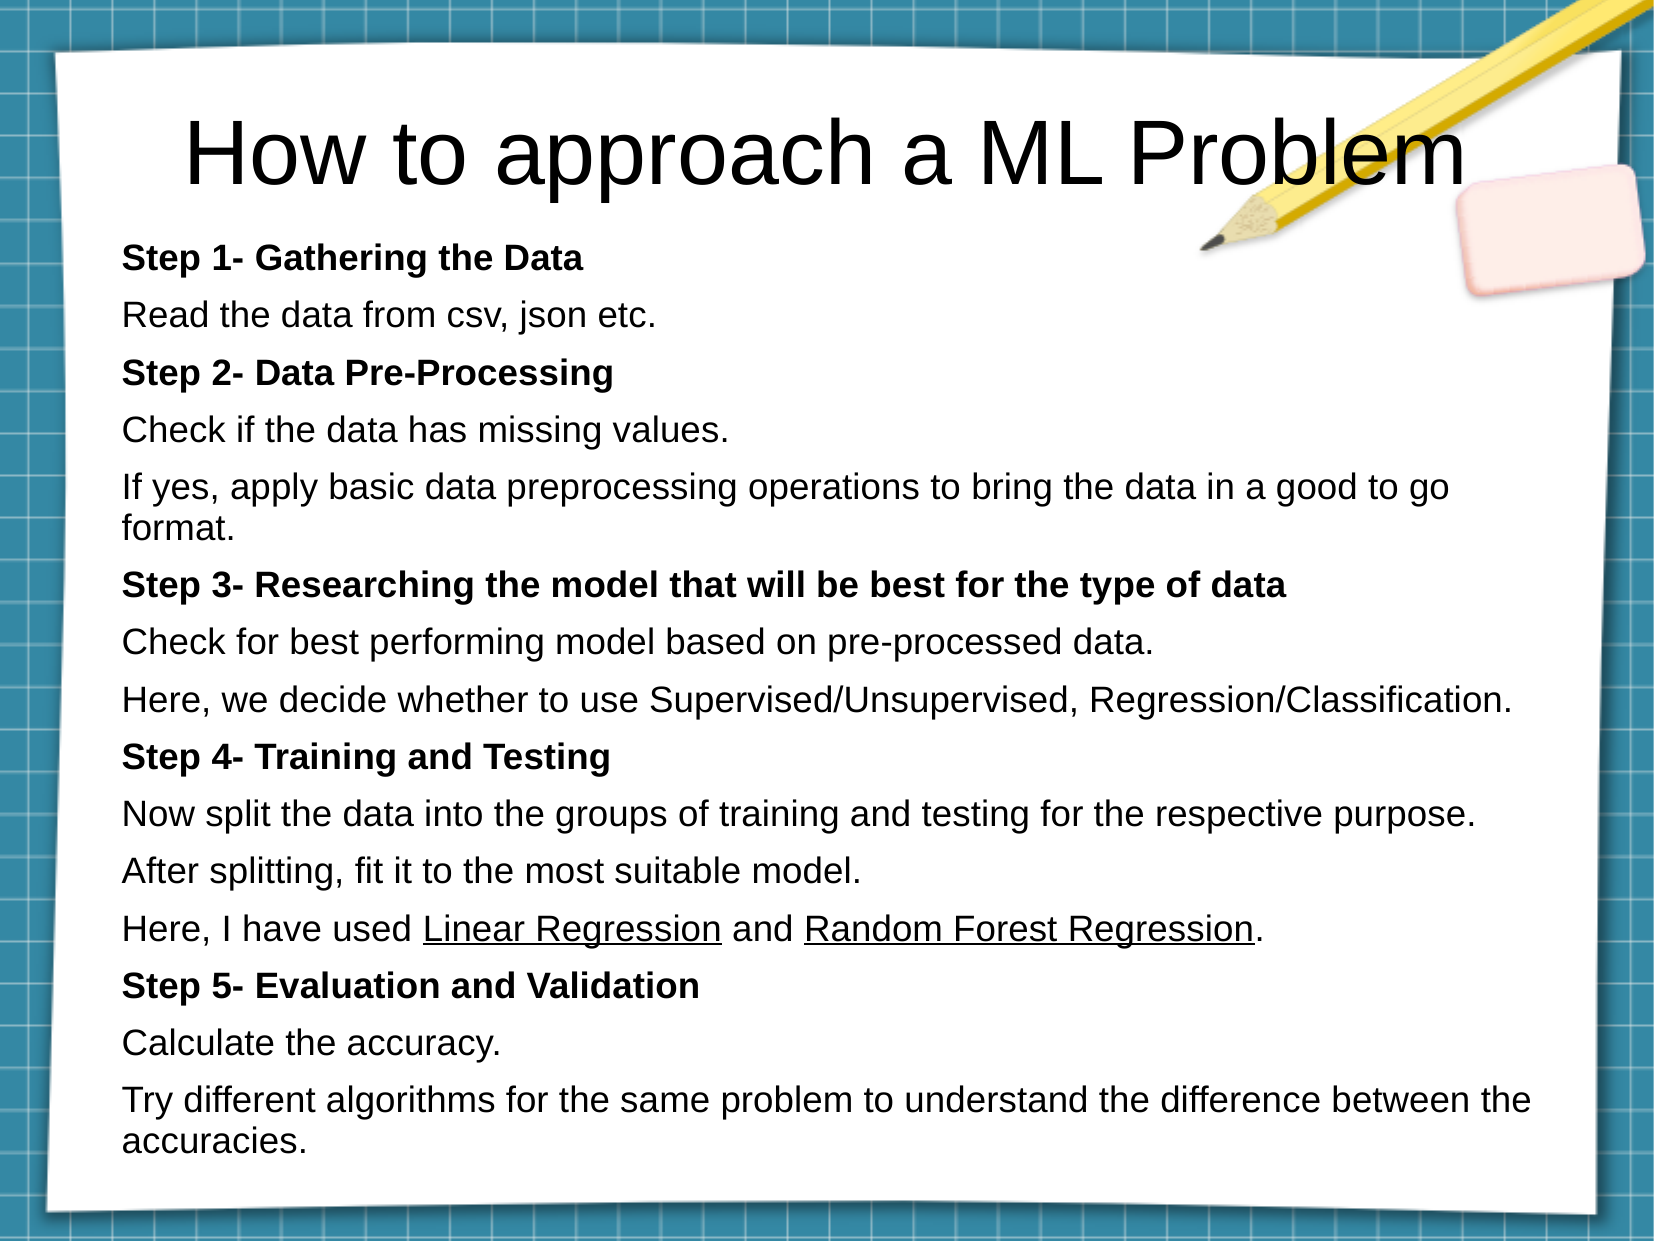

# How to approach a ML Problem
Step 1- Gathering the Data
Read the data from csv, json etc.
Step 2- Data Pre-Processing
Check if the data has missing values.
If yes, apply basic data preprocessing operations to bring the data in a good to go format.
Step 3- Researching the model that will be best for the type of data
Check for best performing model based on pre-processed data.
Here, we decide whether to use Supervised/Unsupervised, Regression/Classification.
Step 4- Training and Testing
Now split the data into the groups of training and testing for the respective purpose.
After splitting, fit it to the most suitable model.
Here, I have used Linear Regression and Random Forest Regression.
Step 5- Evaluation and Validation
Calculate the accuracy.
Try different algorithms for the same problem to understand the difference between the accuracies.